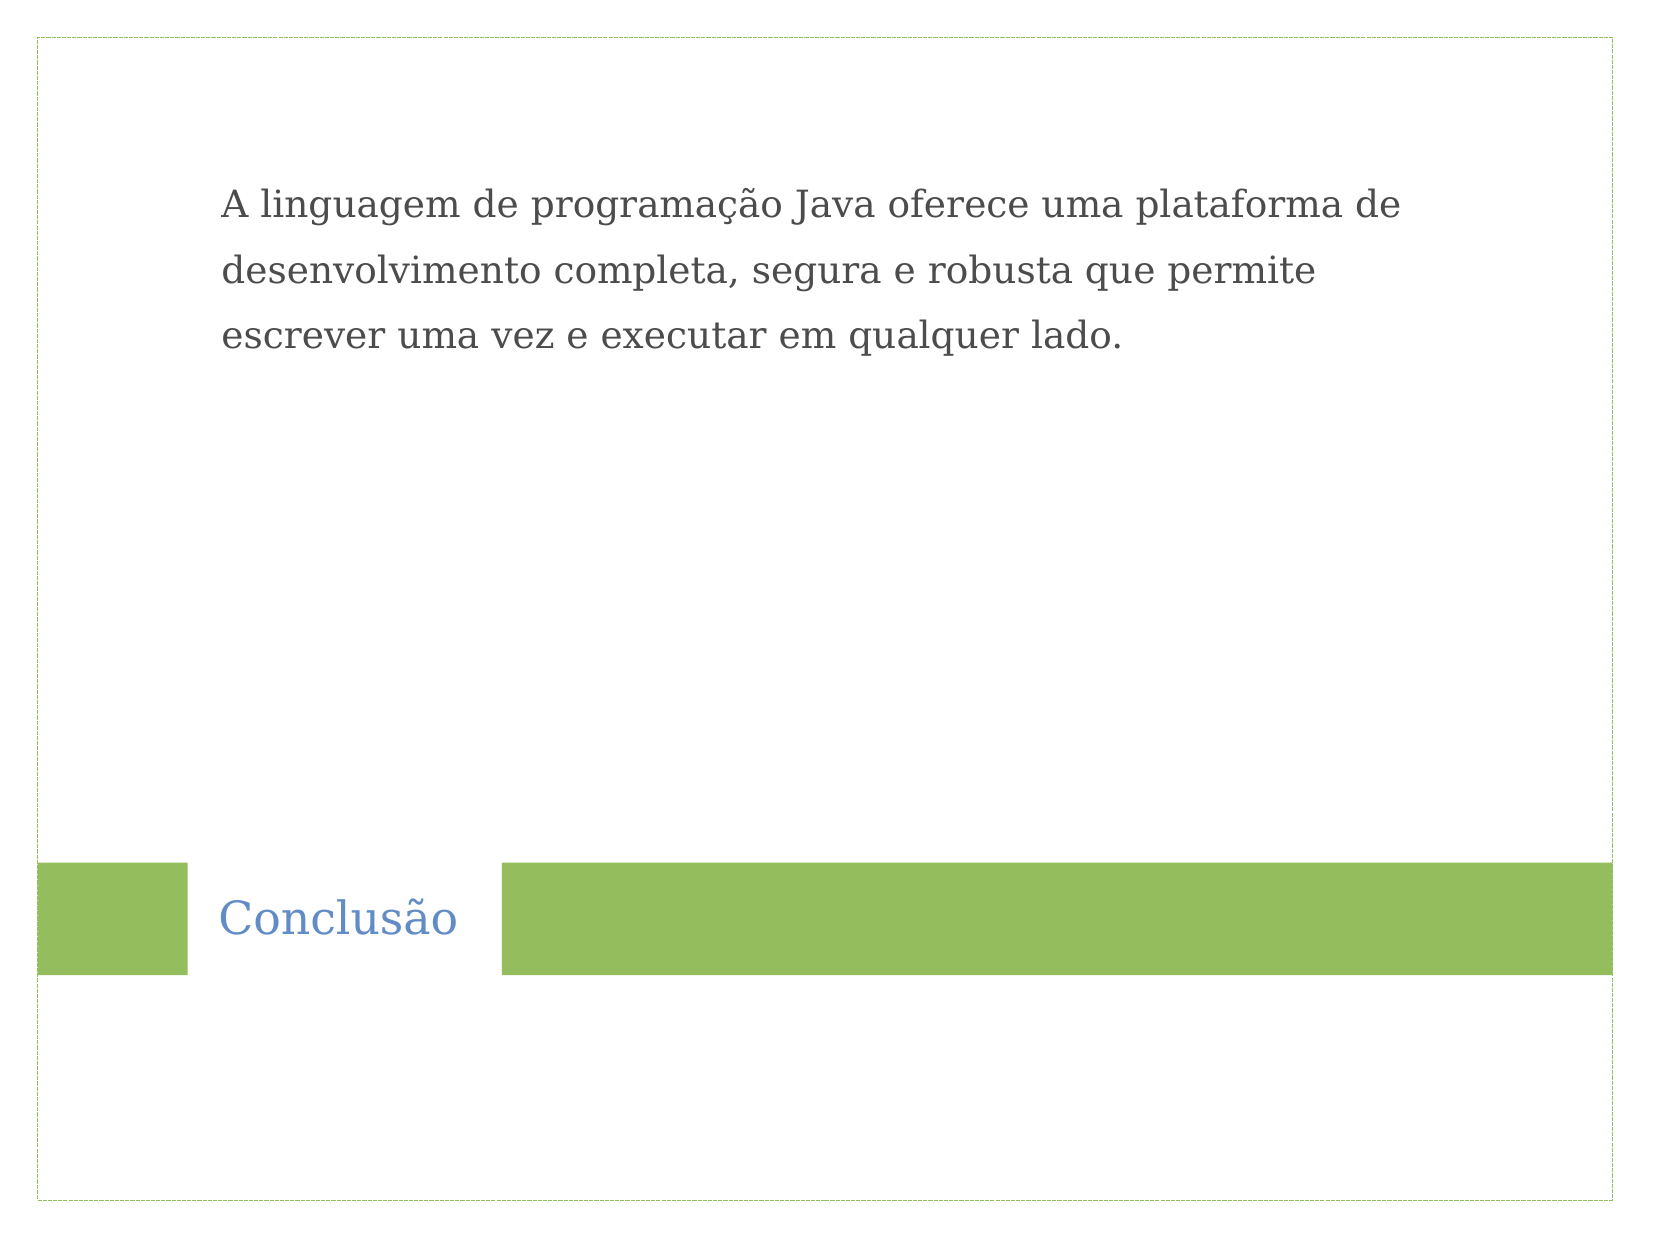

A linguagem de programação Java oferece uma plataforma de desenvolvimento completa, segura e robusta que permite escrever uma vez e executar em qualquer lado.
Conclusão